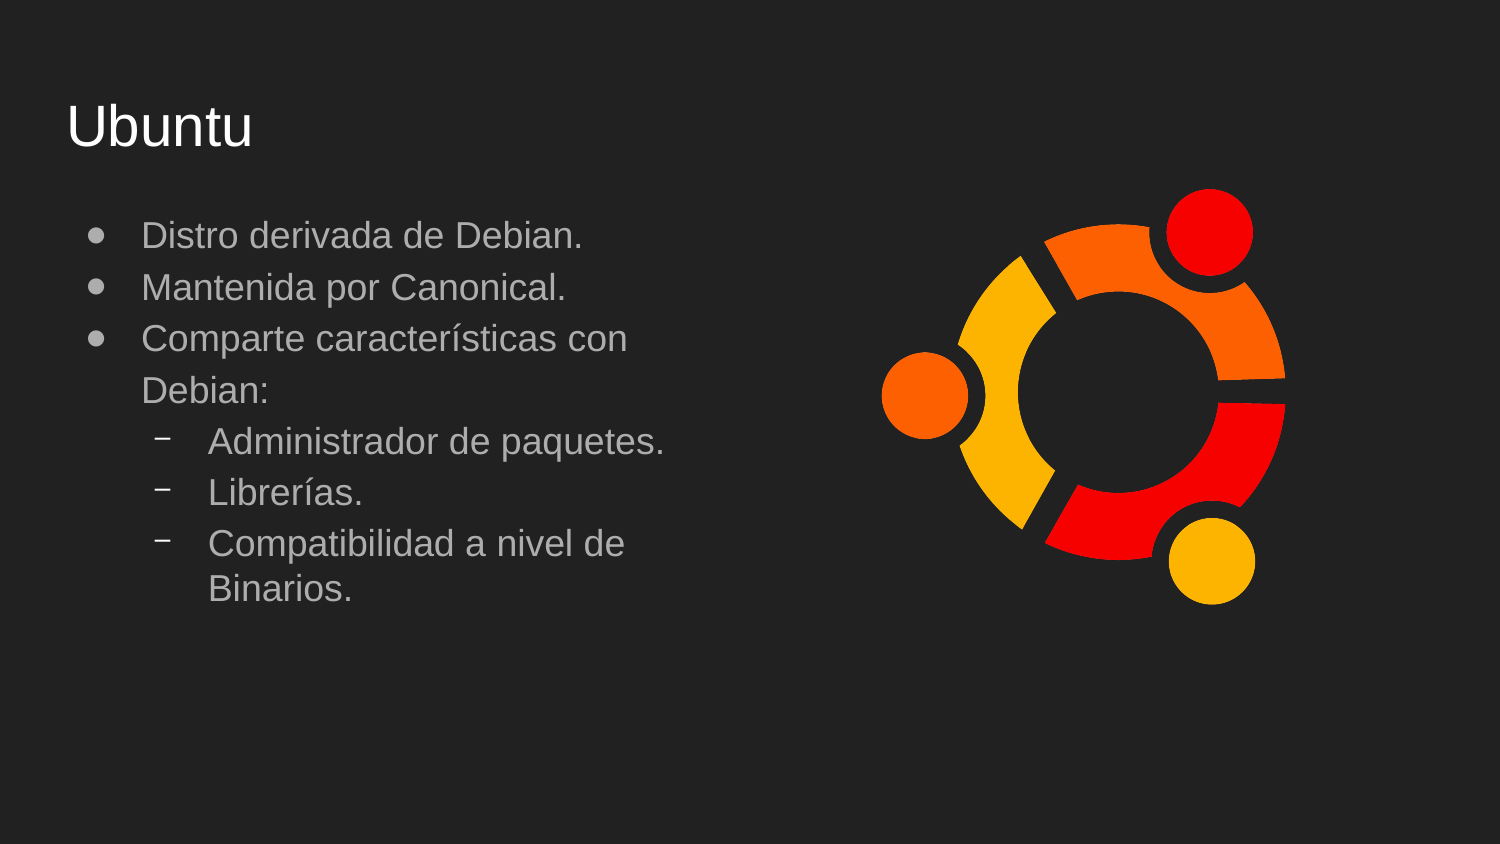

# Ubuntu
Distro derivada de Debian.
Mantenida por Canonical.
Comparte características con Debian:
Administrador de paquetes.
Librerías.
Compatibilidad a nivel de Binarios.